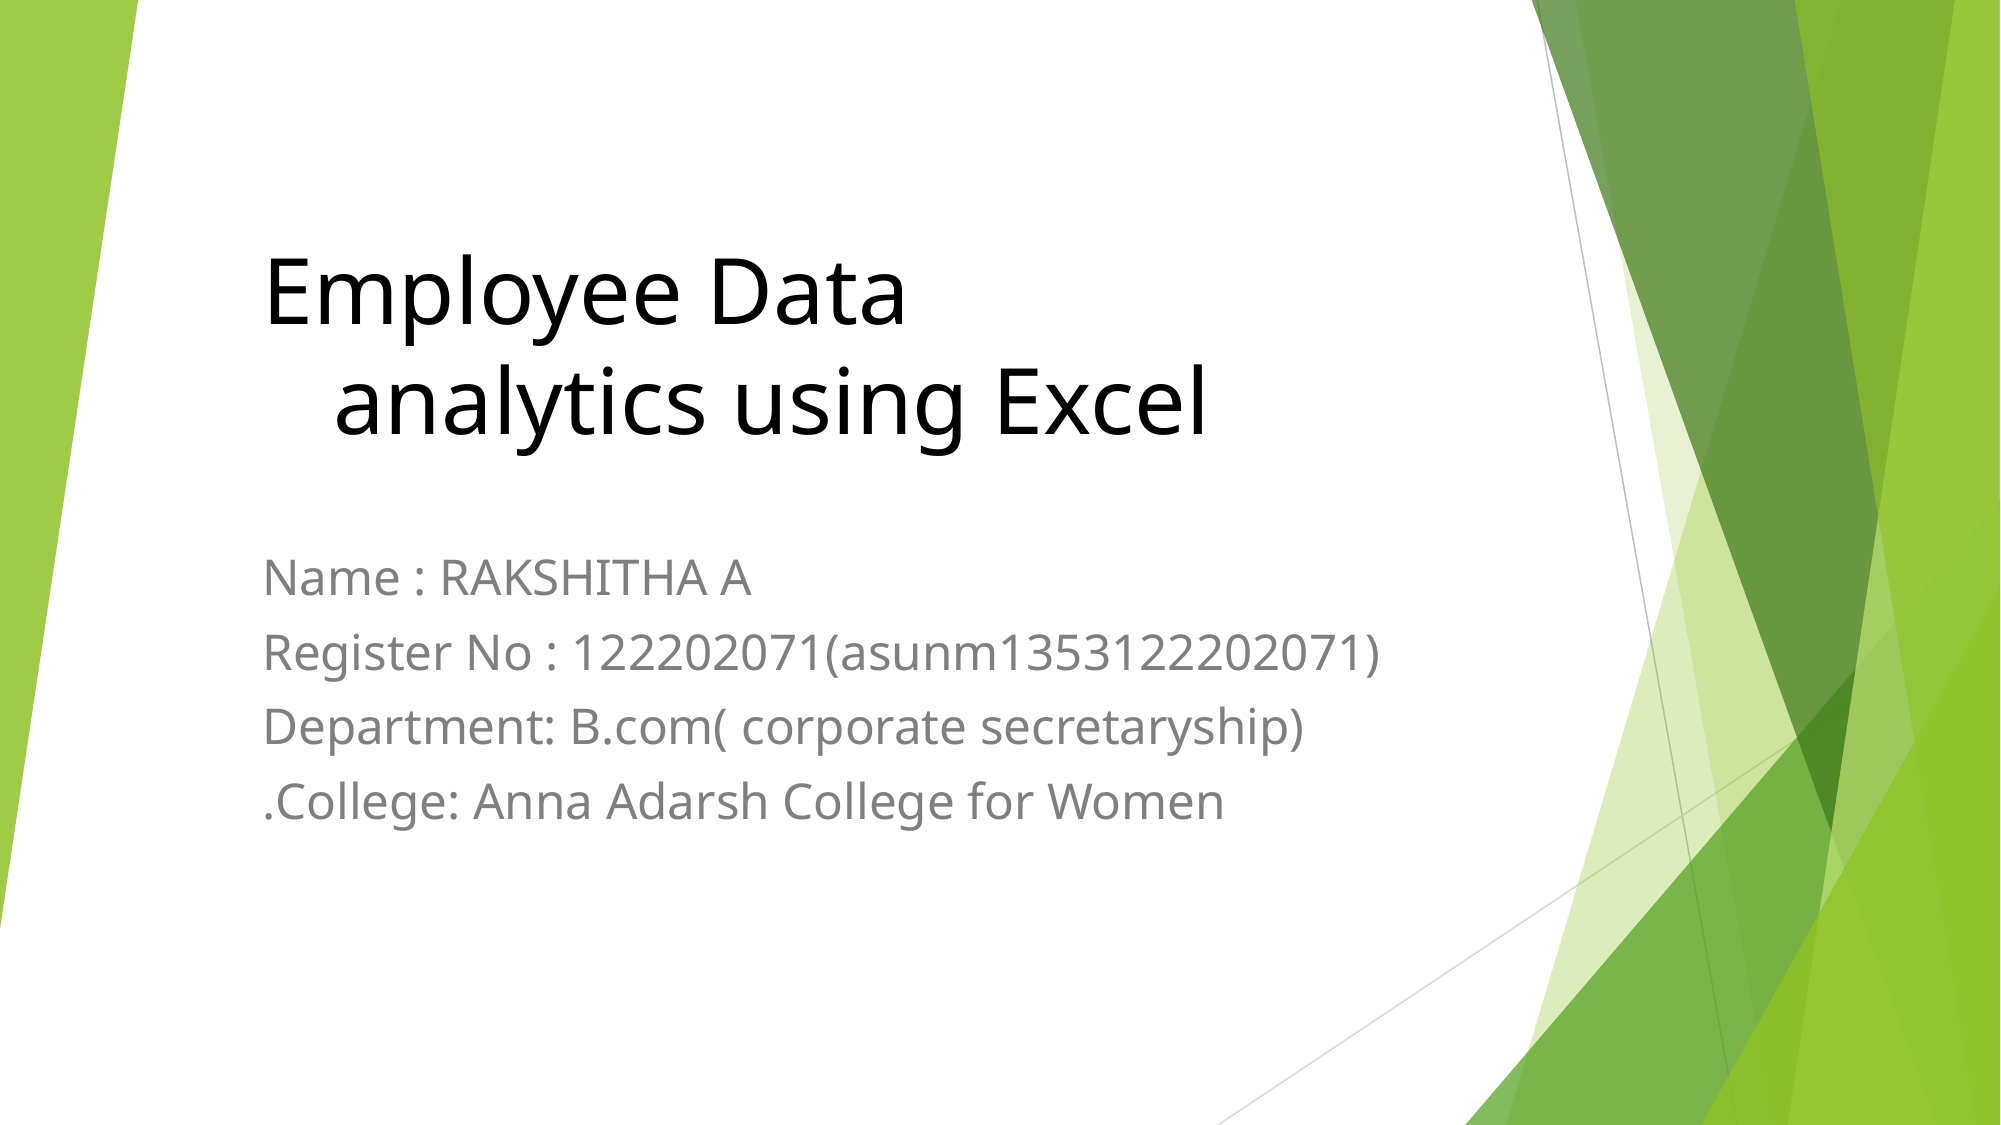

Employee Data analytics using Excel
# Name : RAKSHITHA A
Register No : 122202071(asunm1353122202071)
Department: B.com( corporate secretaryship)
College: Anna Adarsh College for Women.